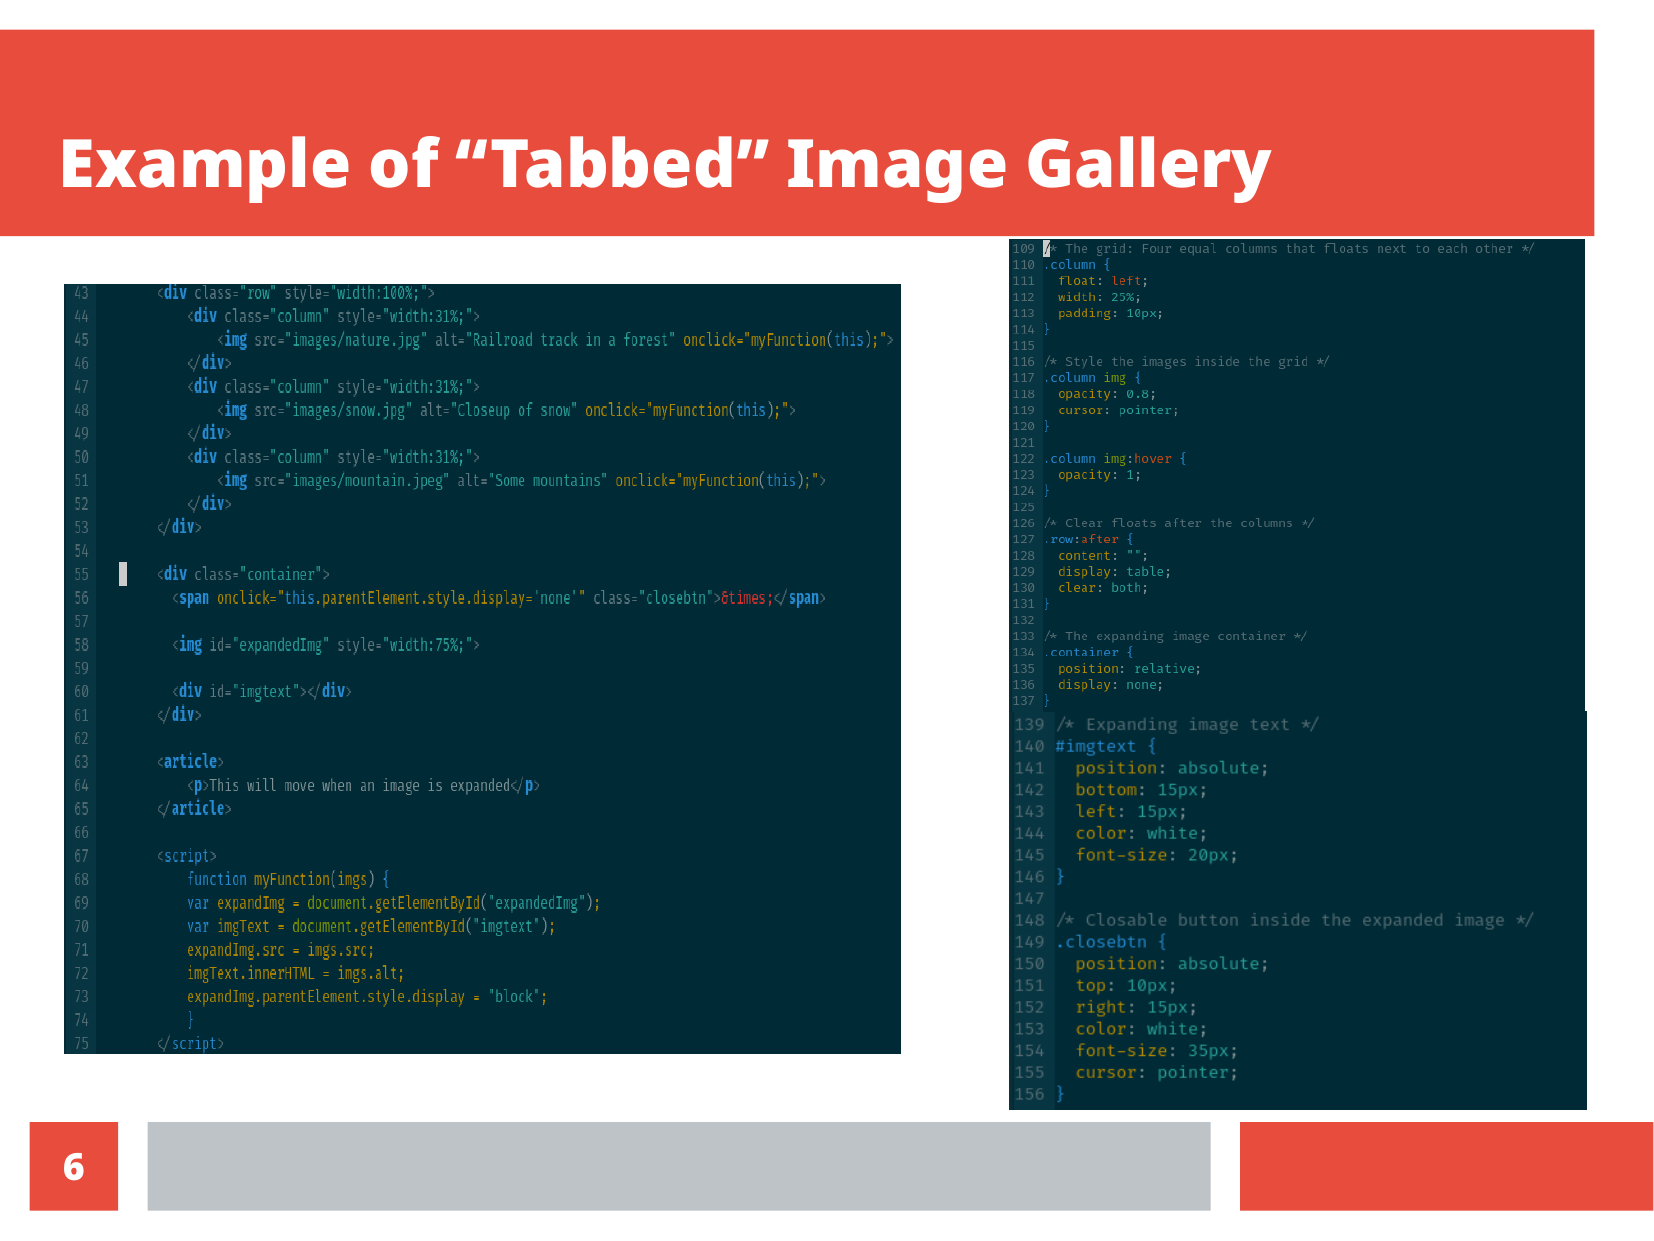

# Example of “Tabbed” Image Gallery
6